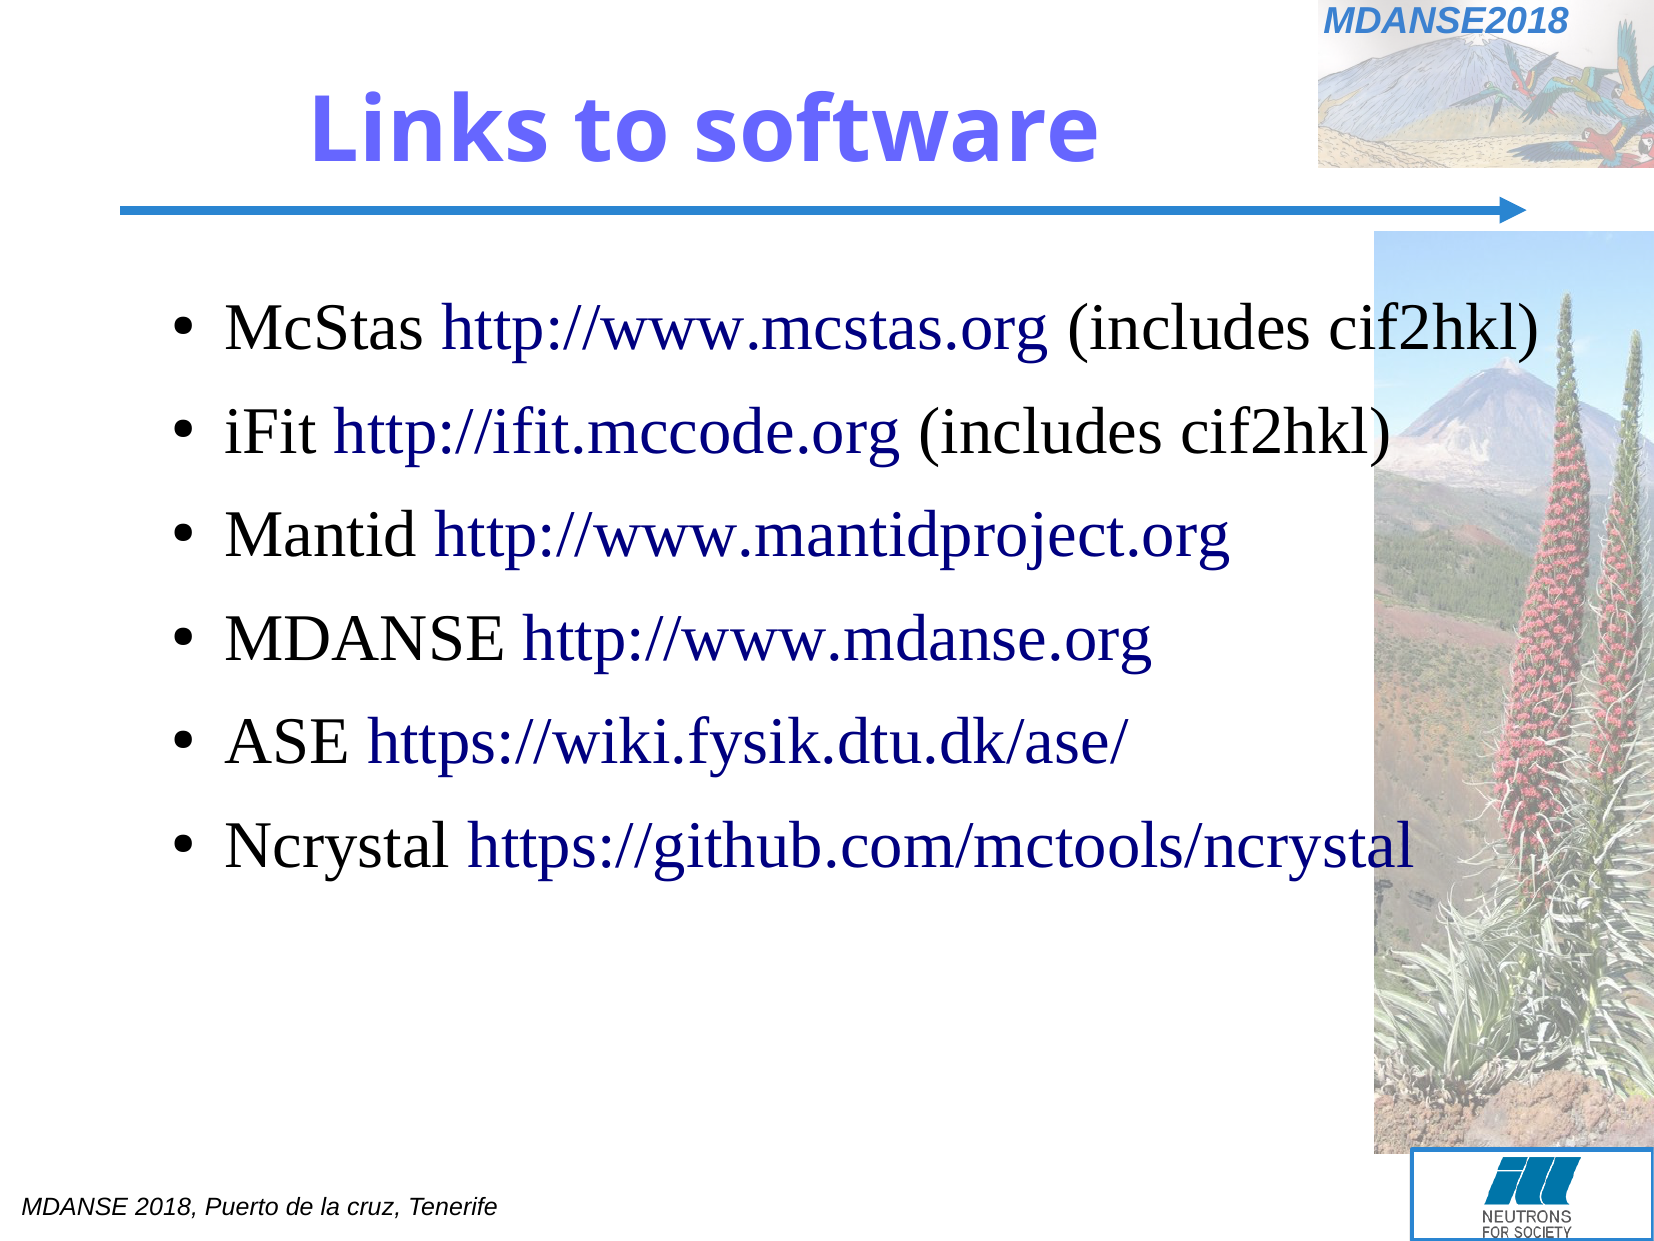

# Links to software
McStas http://www.mcstas.org (includes cif2hkl)
iFit http://ifit.mccode.org (includes cif2hkl)
Mantid http://www.mantidproject.org
MDANSE http://www.mdanse.org
ASE https://wiki.fysik.dtu.dk/ase/
Ncrystal https://github.com/mctools/ncrystal